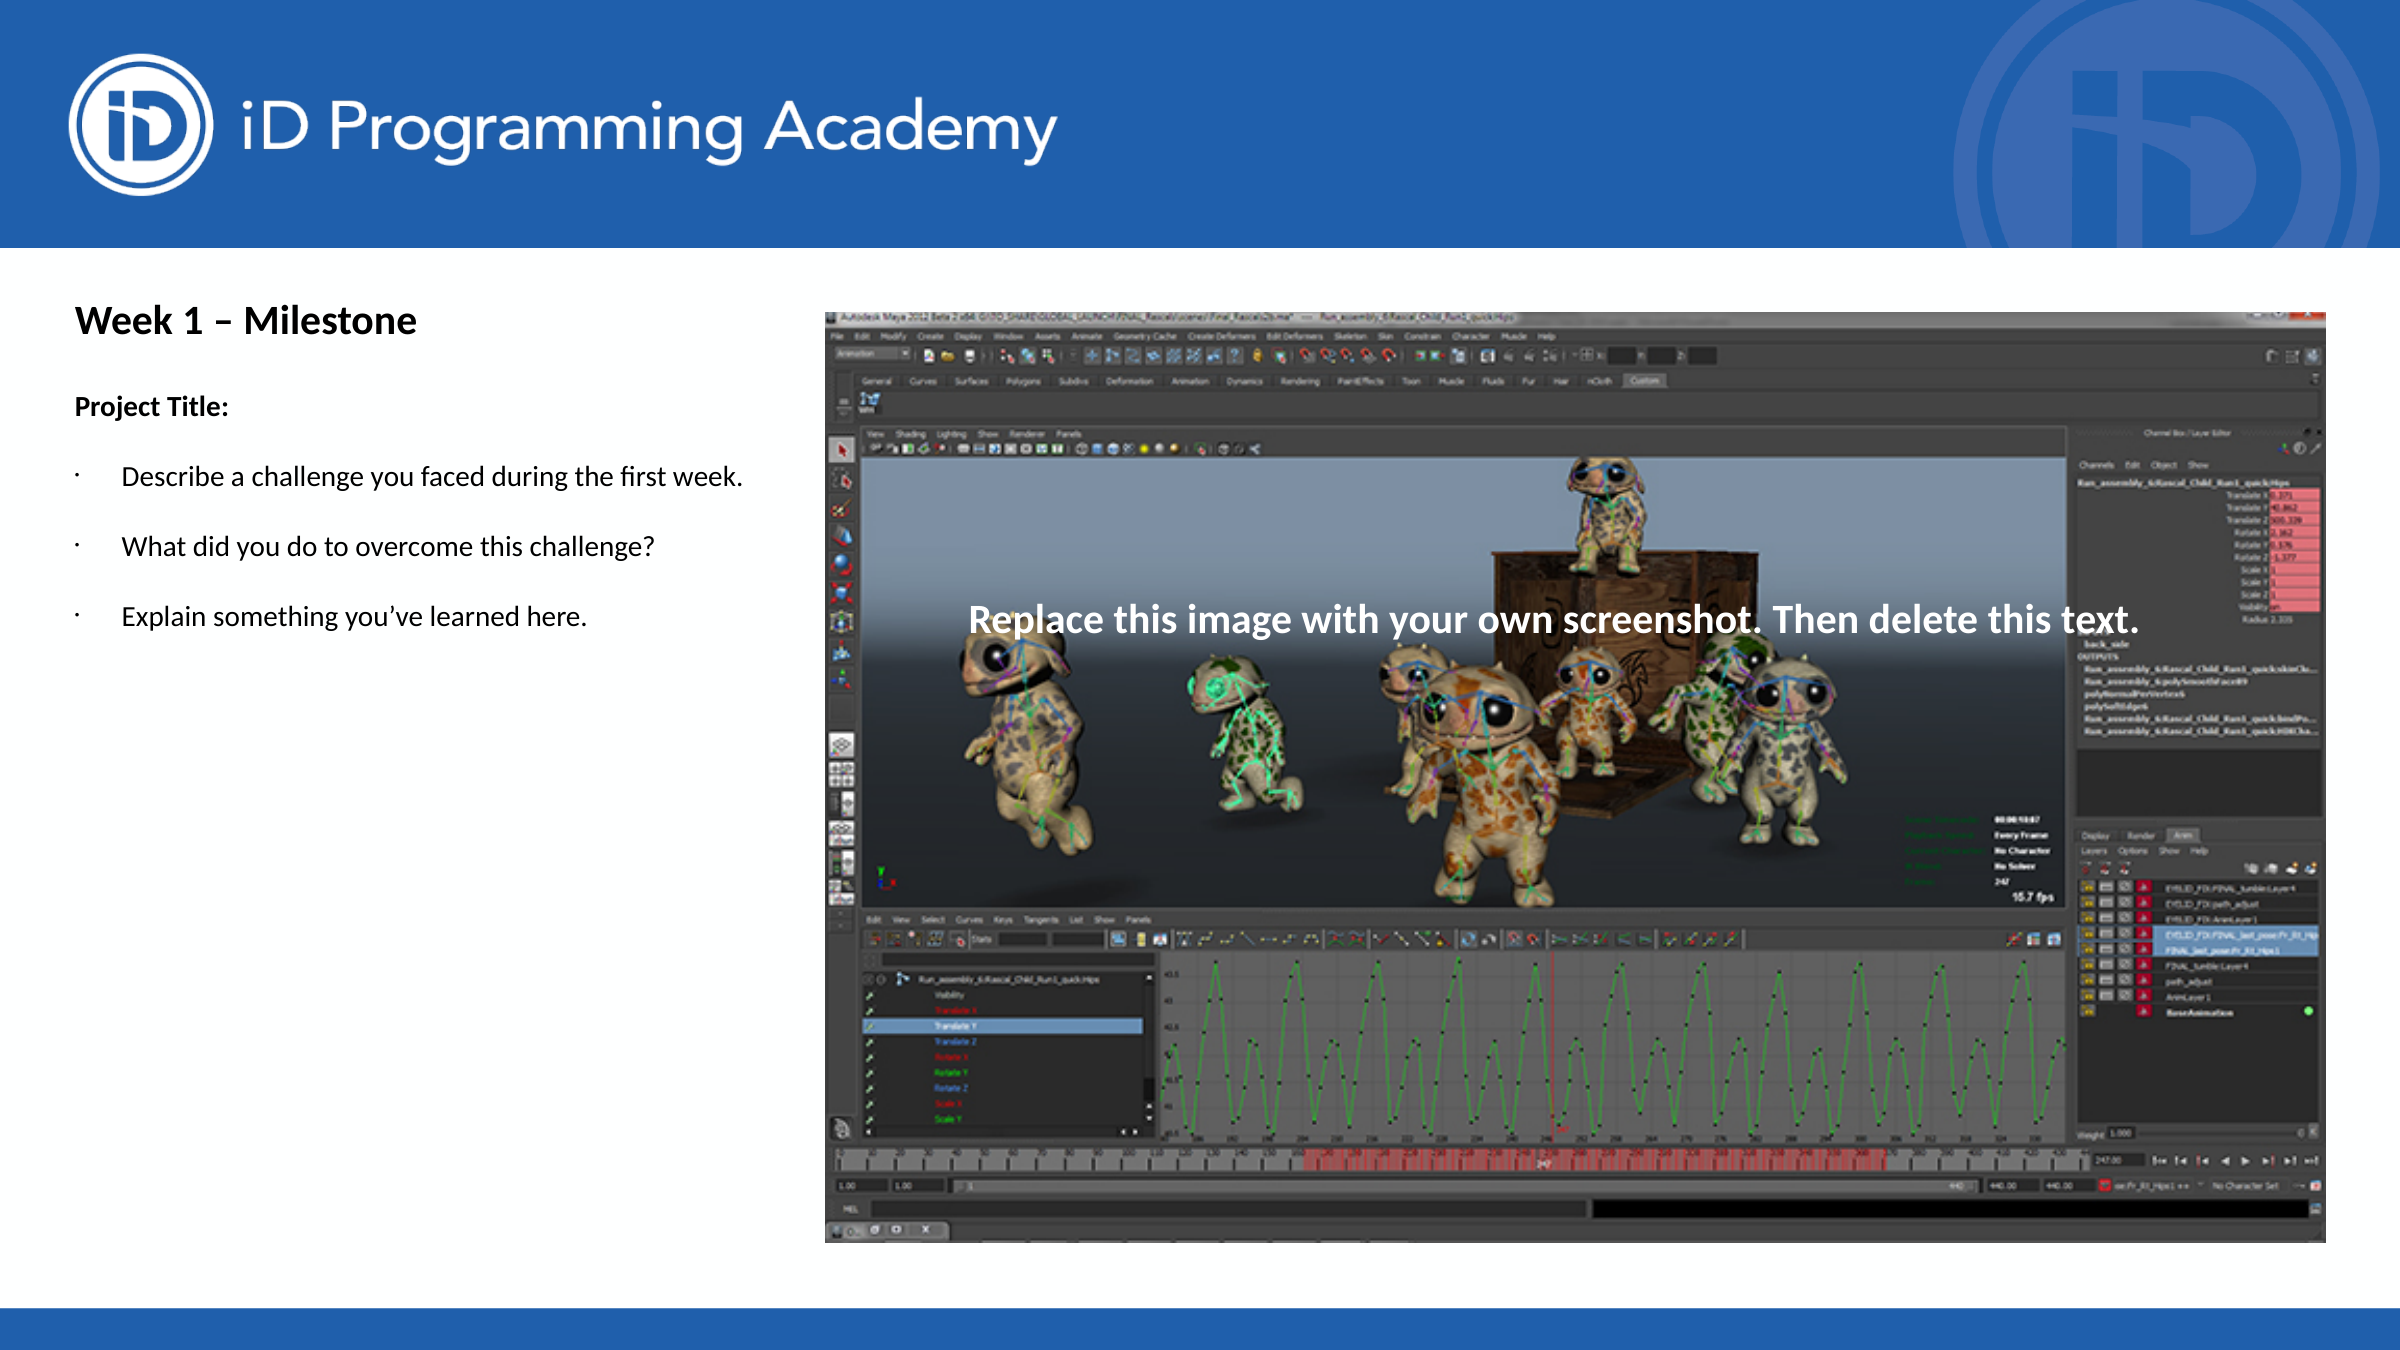

Week 1 – Milestone
Project Title:
Describe a challenge you faced during the first week.
What did you do to overcome this challenge?
Explain something you’ve learned here.
Replace this image with your own screenshot. Then delete this text.